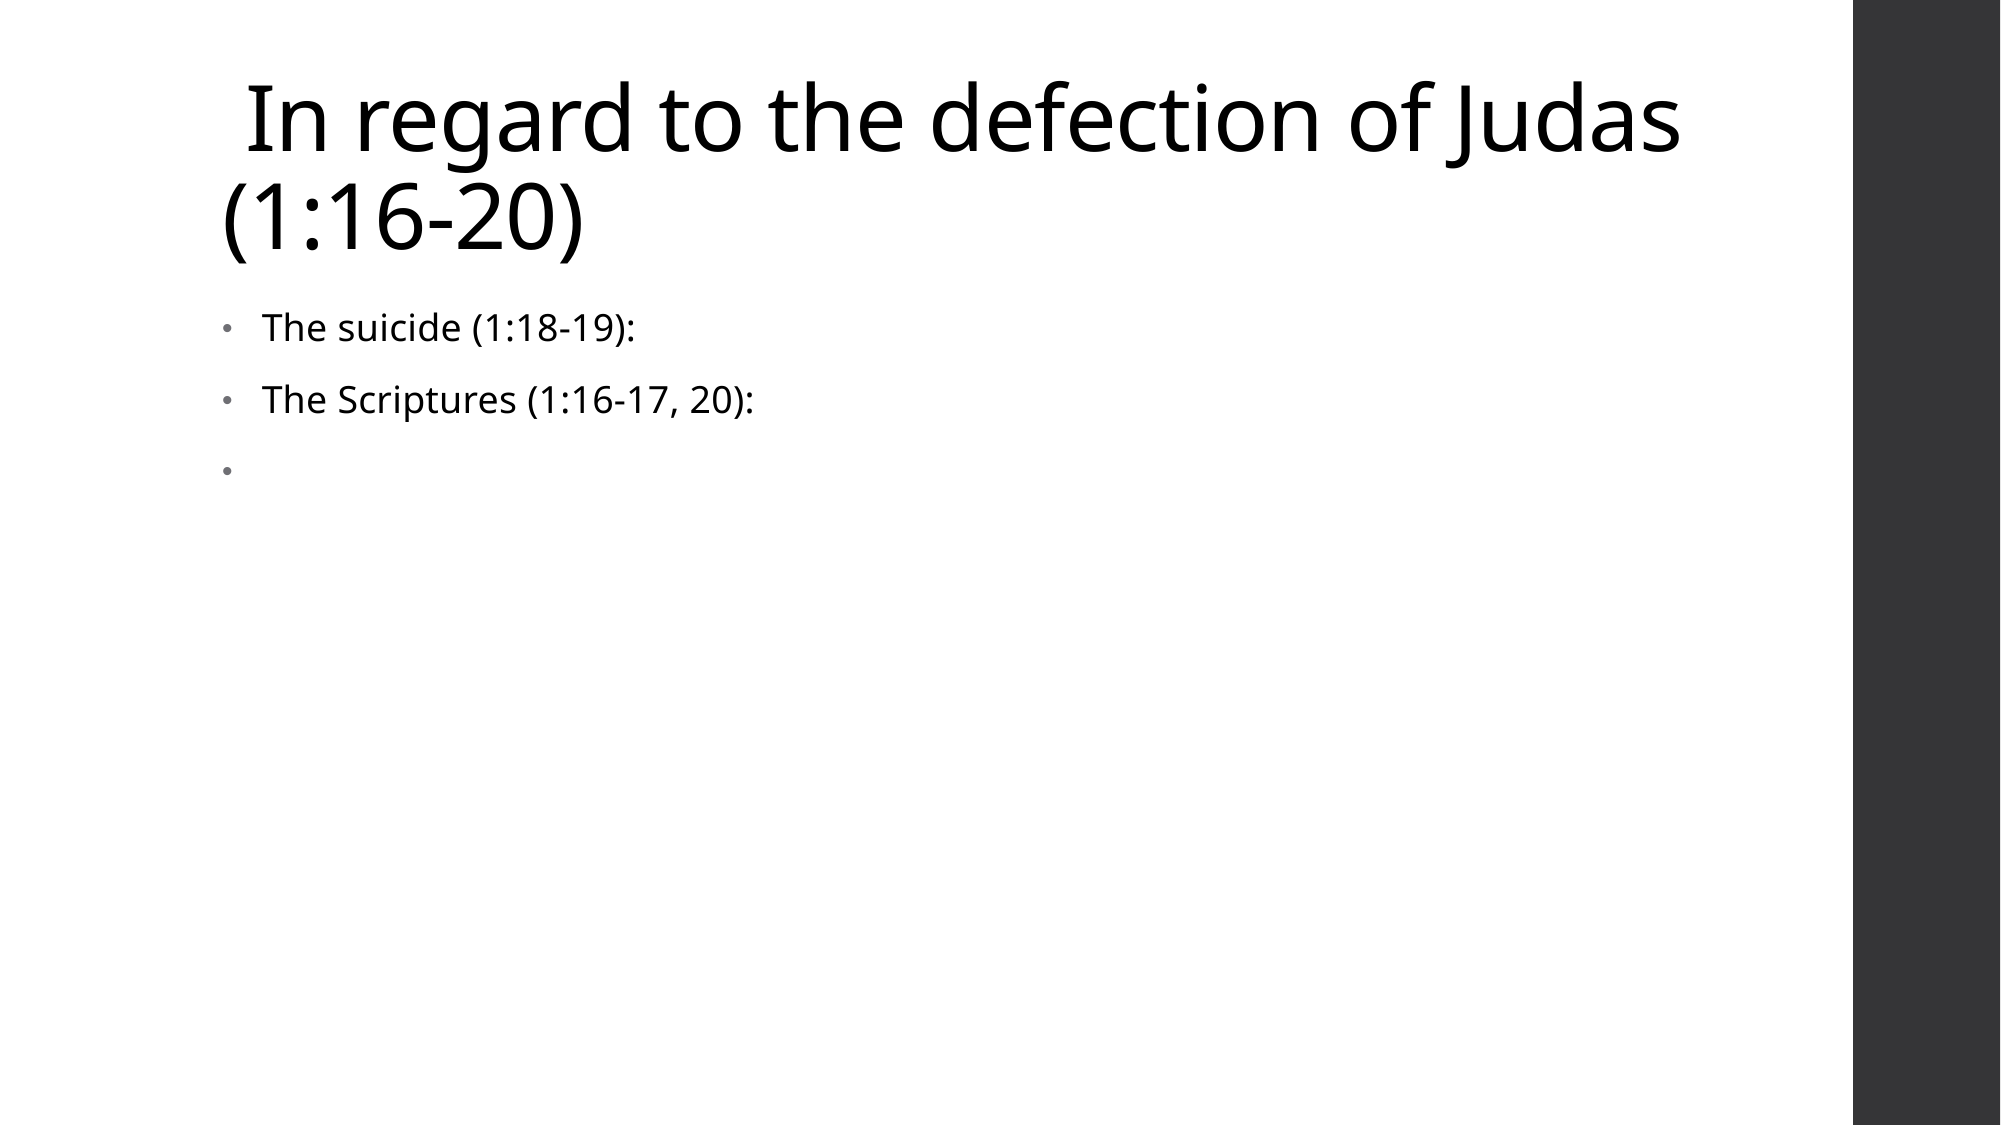

# In regard to the defection of Judas (1:16-20)
 The suicide (1:18-19):
 The Scriptures (1:16-17, 20):